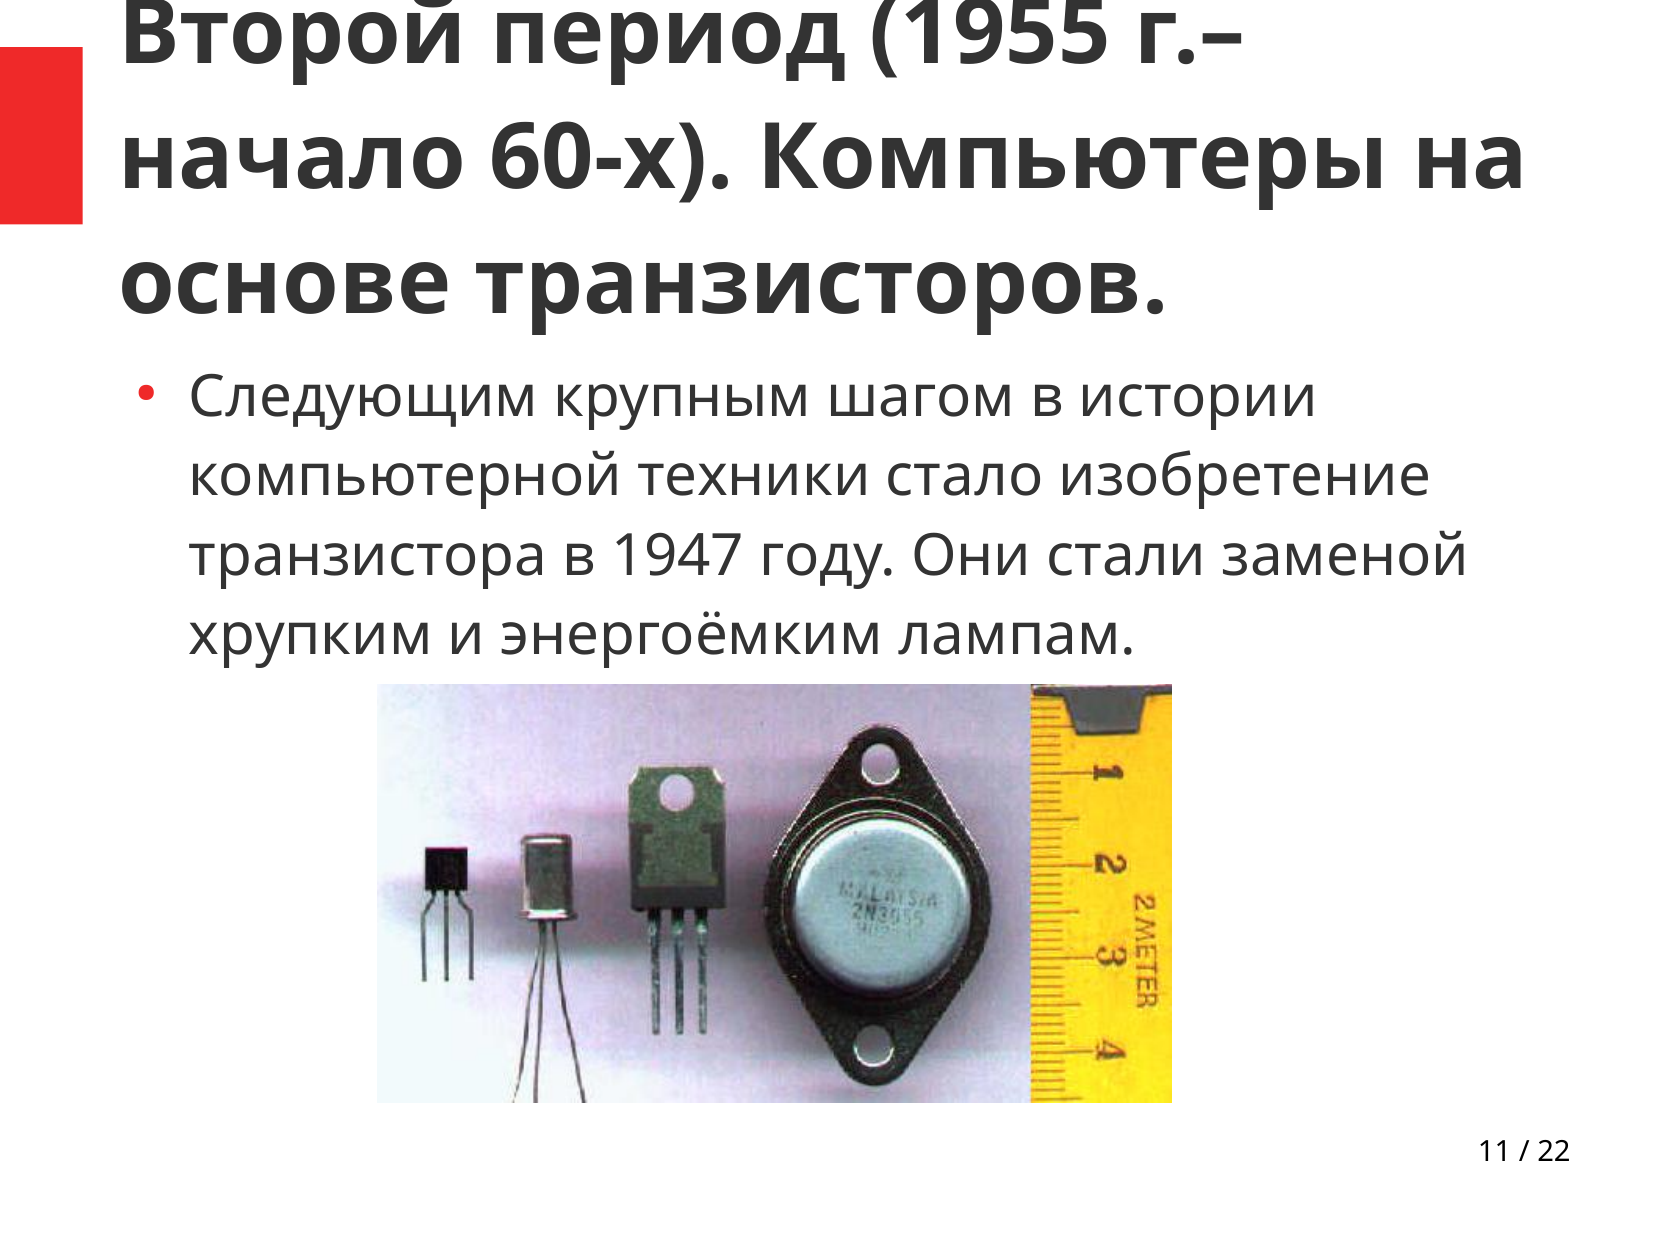

# Второй период (1955 г.–начало 60-х). Компьютеры на основе транзисторов.
Следующим крупным шагом в истории компьютерной техники стало изобретение транзистора в 1947 году. Они стали заменой хрупким и энергоёмким лампам.
11